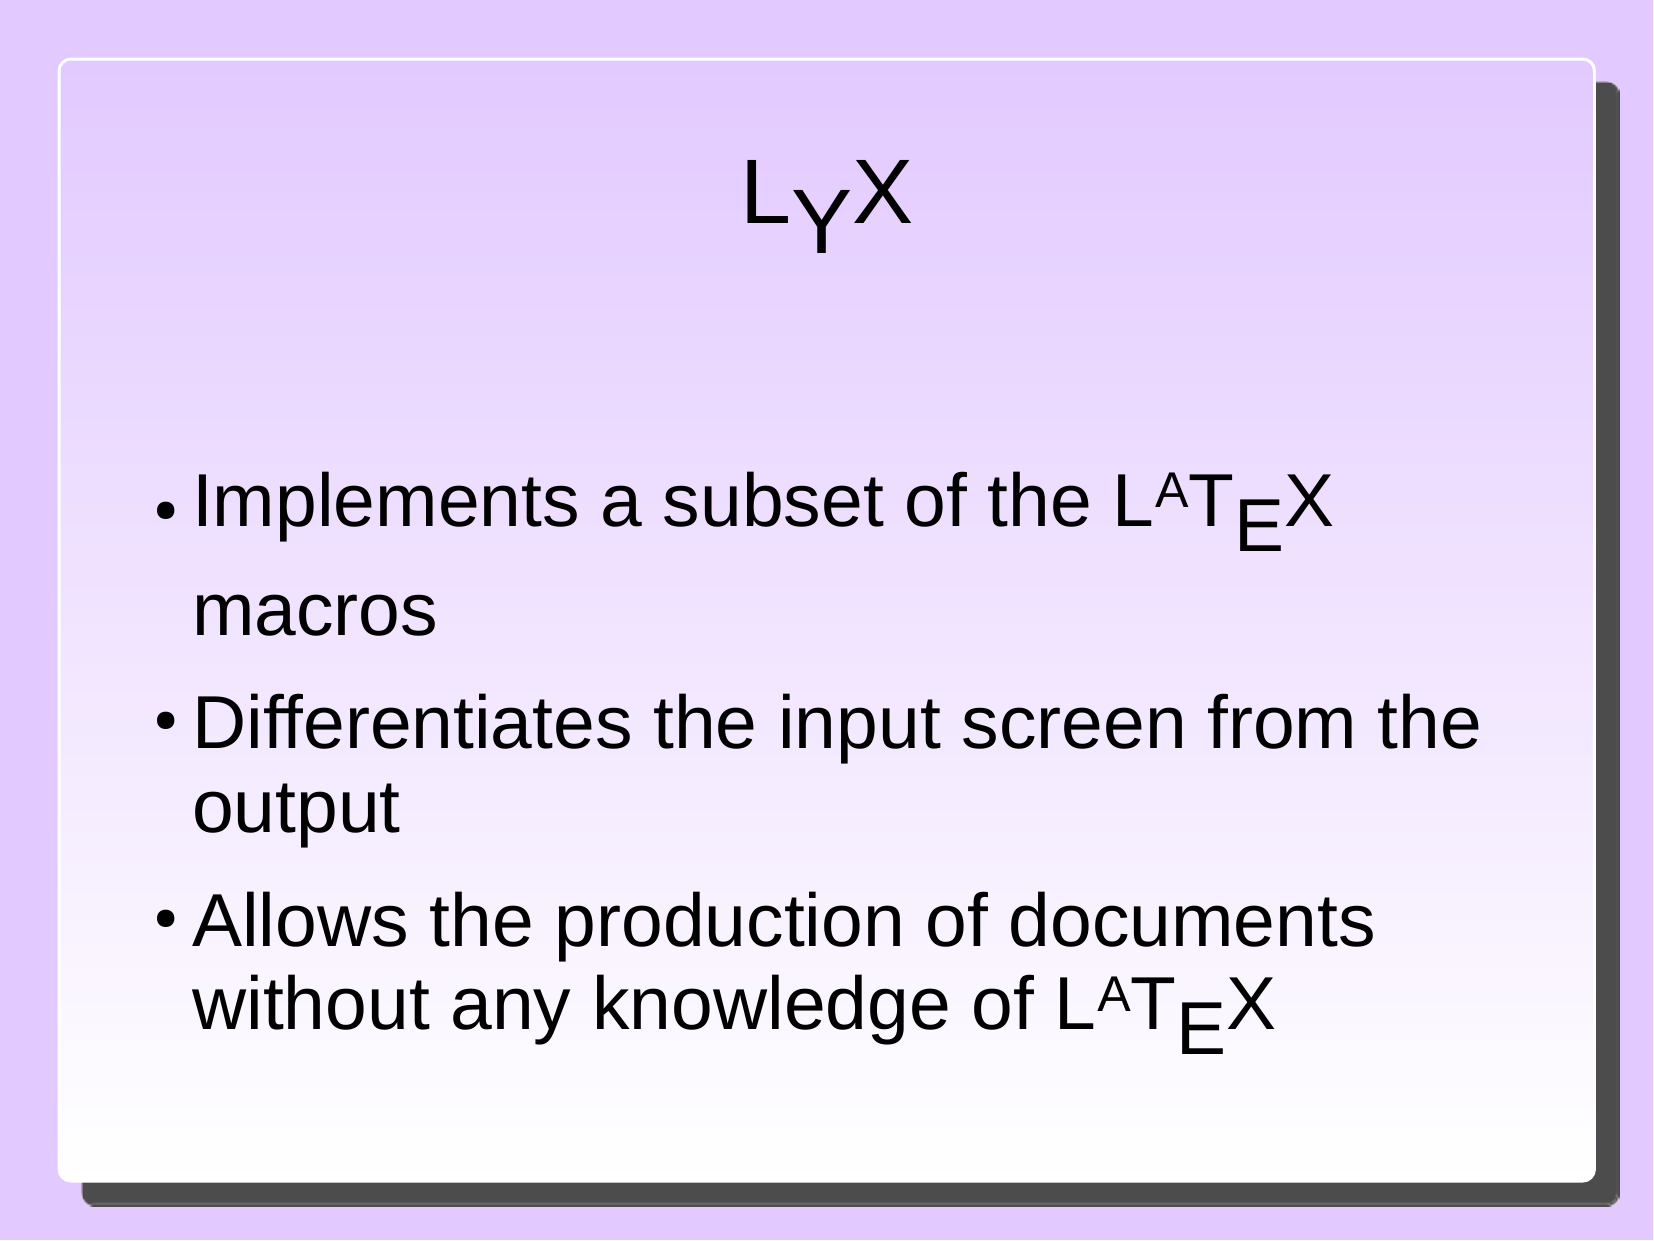

# LYX
Implements a subset of the LATEX macros
Differentiates the input screen from the output
Allows the production of documents without any knowledge of LATEX